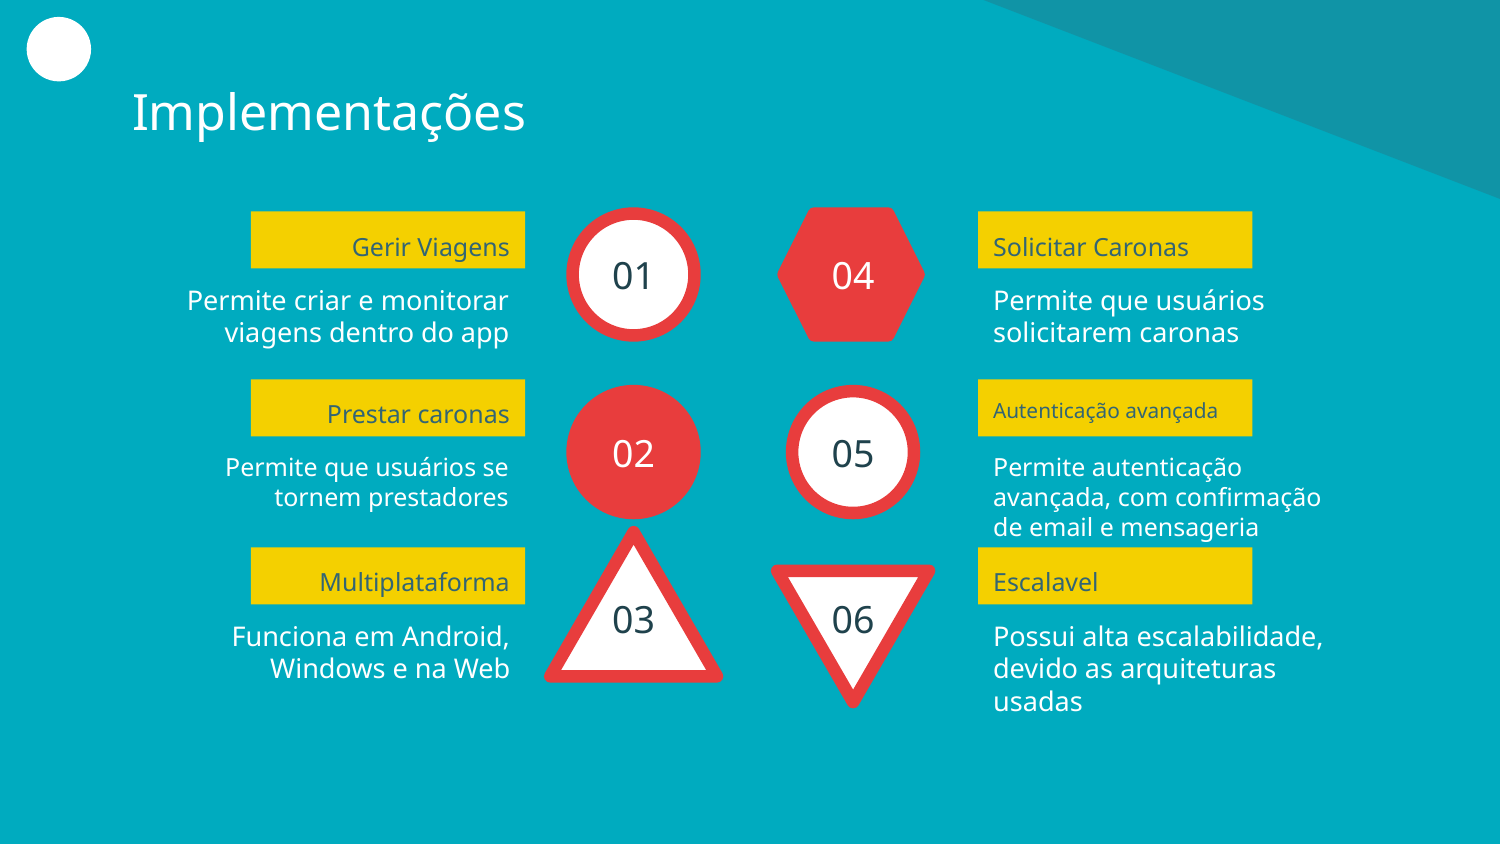

# Implementações
Gerir Viagens
Solicitar Caronas
01
04
Permite criar e monitorar viagens dentro do app
Permite que usuários solicitarem caronas
Prestar caronas
Autenticação avançada
02
05
Permite que usuários se tornem prestadores
Permite autenticação avançada, com confirmação de email e mensageria
Multiplataforma
Escalavel
03
06
Funciona em Android, Windows e na Web
Possui alta escalabilidade, devido as arquiteturas usadas